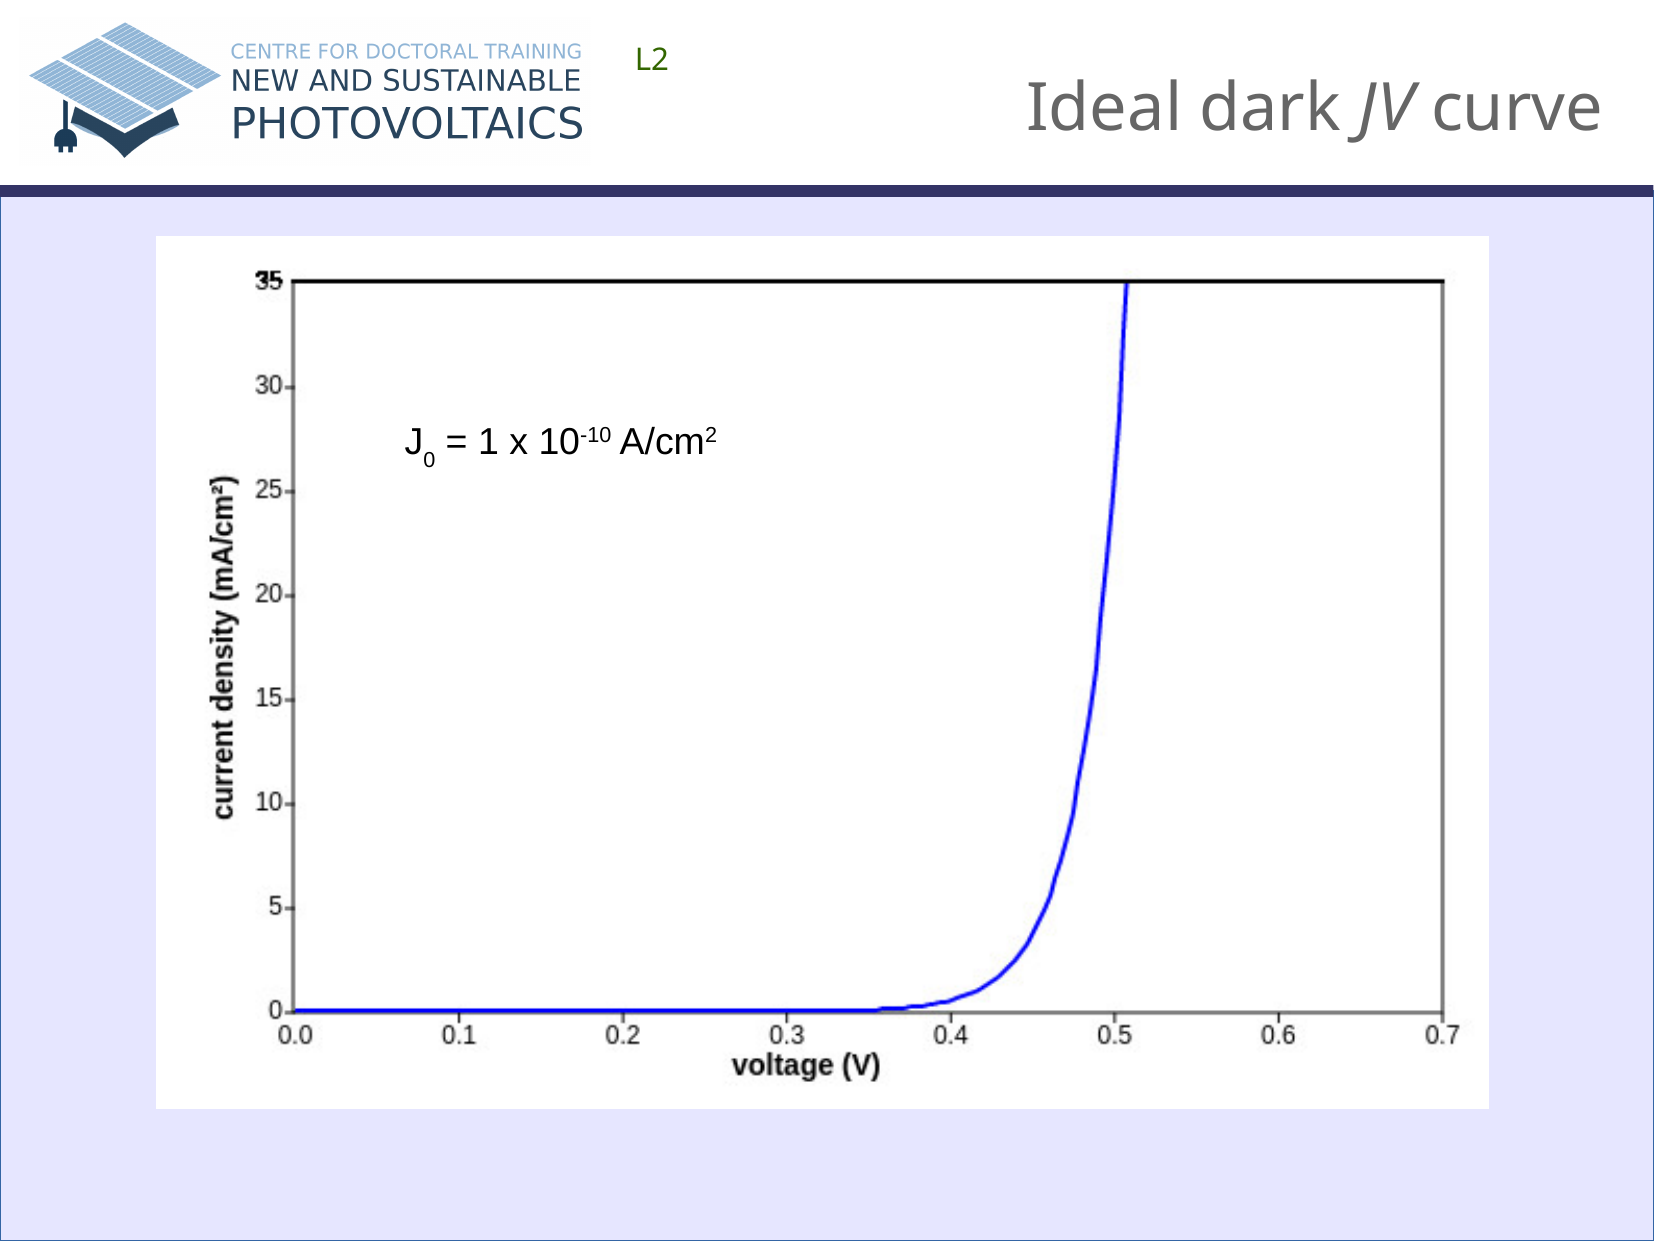

L2
Ideal dark JV curve
J0 = 1 x 10-10 A/cm2